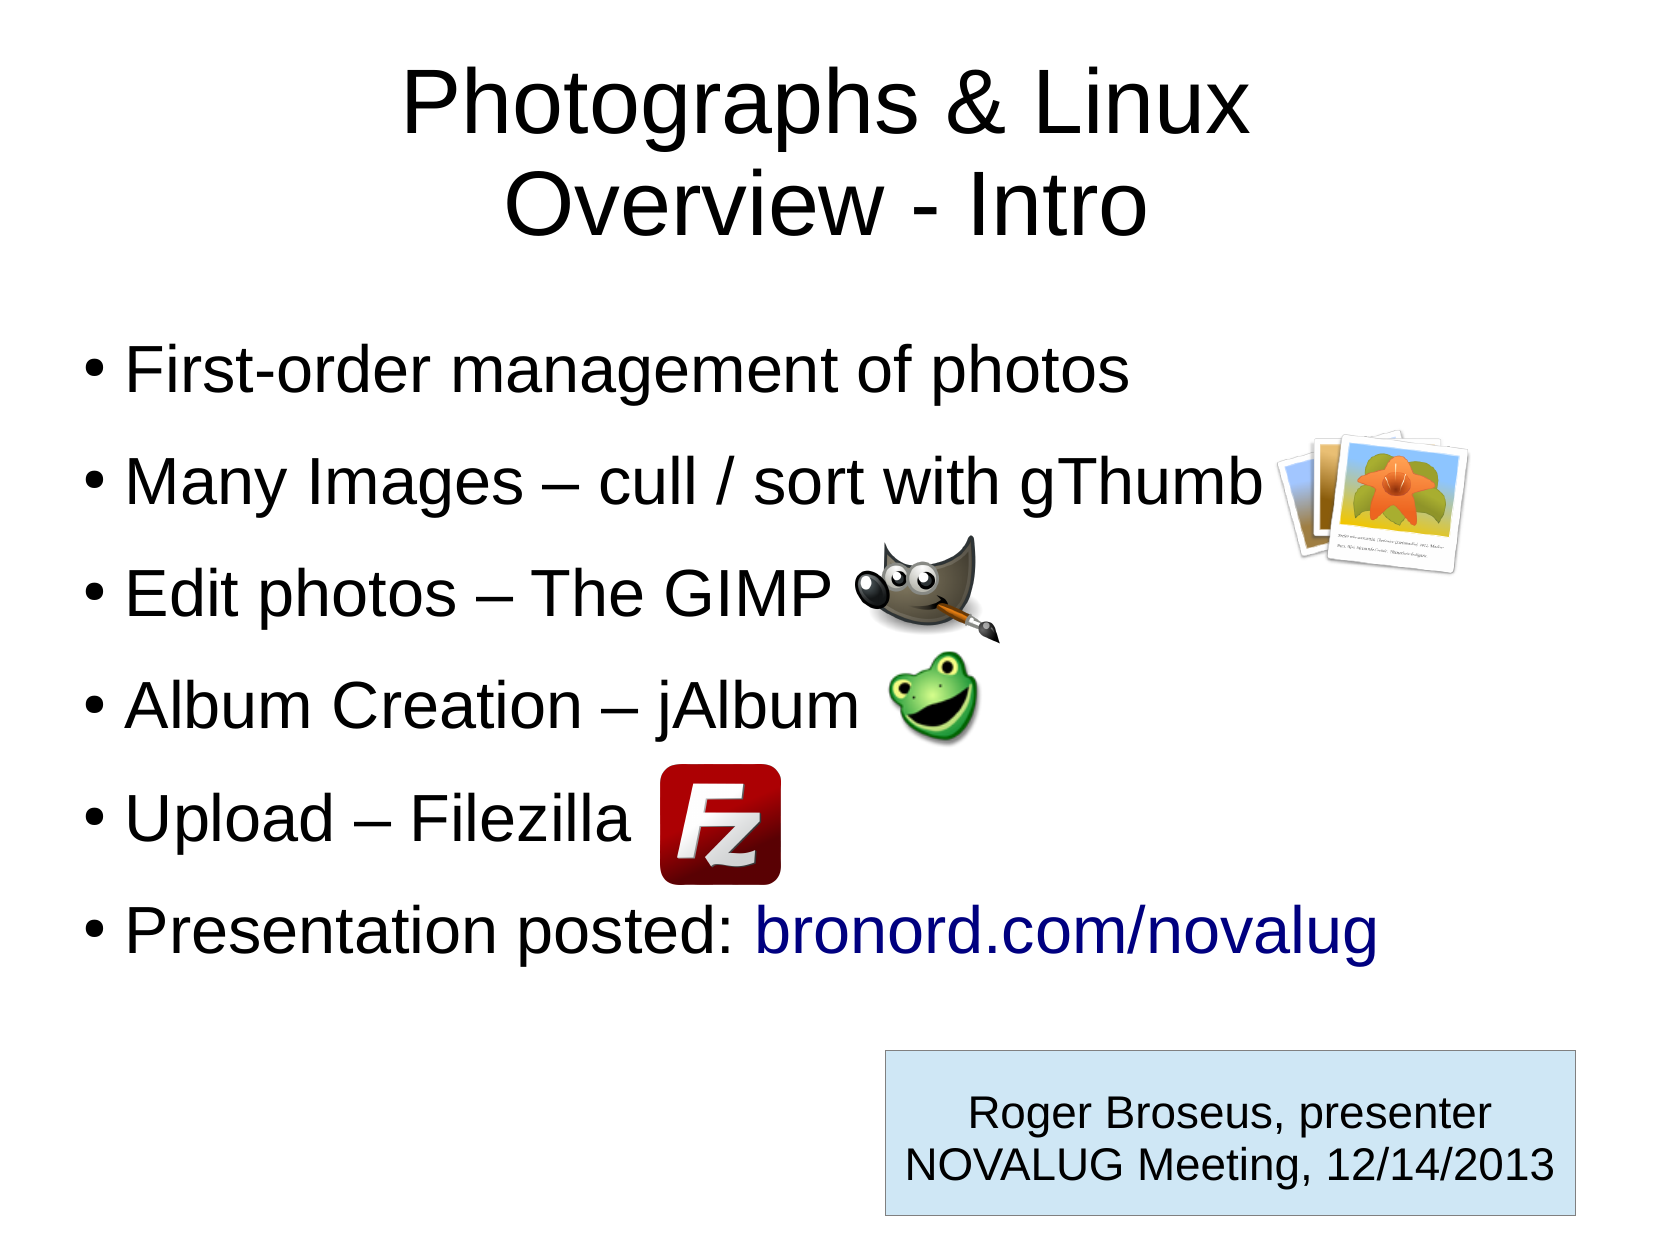

# Photographs & Linux Overview - Intro
 First-order management of photos
 Many Images – cull / sort with gThumb
 Edit photos – The GIMP
 Album Creation – jAlbum
 Upload – Filezilla
 Presentation posted: bronord.com/novalug
Roger Broseus, presenter
NOVALUG Meeting, 12/14/2013